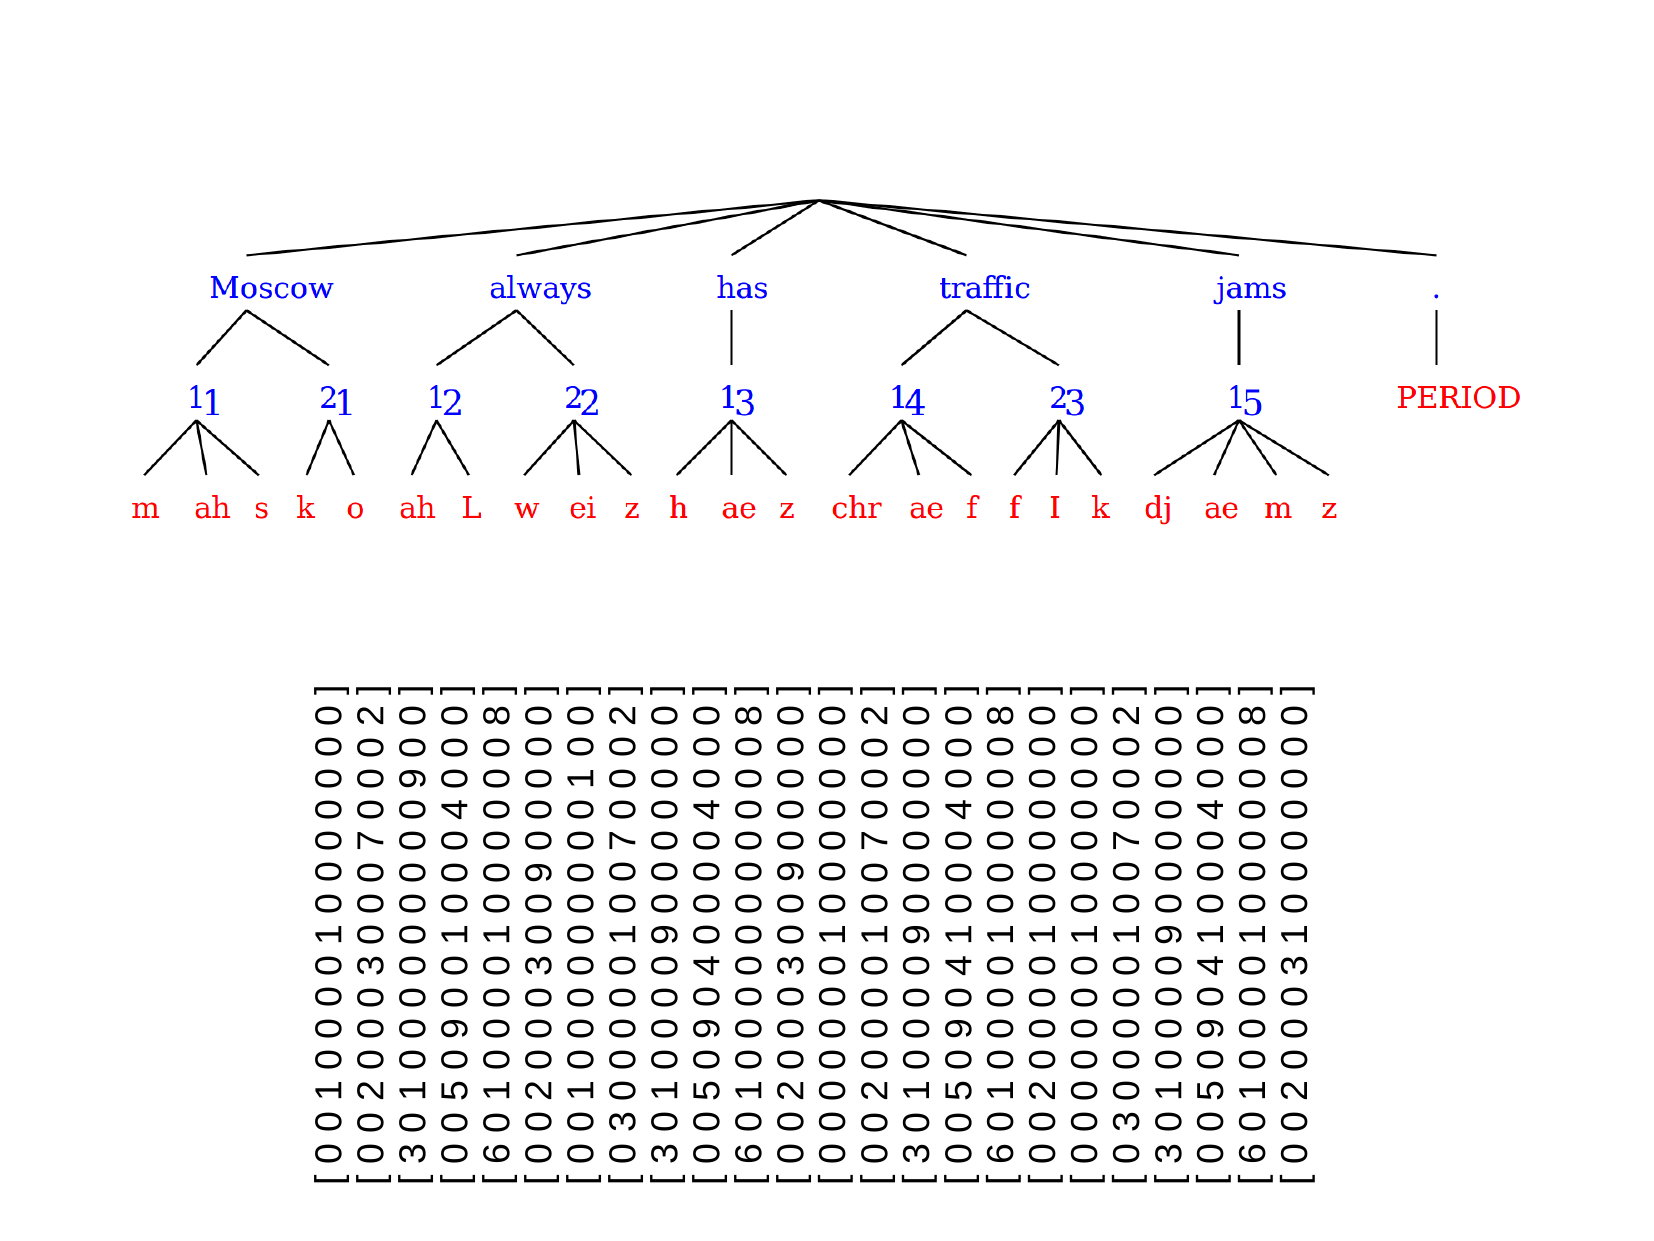

[ 0 0 1 0 0 0 0 1 0 0 0 0 0 0 0 ]
[ 0 0 2 0 0 0 3 0 0 0 7 0 0 0 2 ]
[ 3 0 1 0 0 0 0 0 0 0 0 0 9 0 0 ]
[ 0 0 5 0 9 0 0 1 0 0 0 4 0 0 0 ]
[ 6 0 1 0 0 0 0 1 0 0 0 0 0 0 8 ]
[ 0 0 2 0 0 0 3 0 0 9 0 0 0 0 0 ]
[ 0 0 1 0 0 0 0 0 0 0 0 0 1 0 0 ]
[ 0 3 0 0 0 0 0 1 0 0 7 0 0 0 2 ]
[ 3 0 1 0 0 0 0 9 0 0 0 0 0 0 0 ]
[ 0 0 5 0 9 0 4 0 0 0 0 4 0 0 0 ]
[ 6 0 1 0 0 0 0 0 0 0 0 0 0 0 8 ]
[ 0 0 2 0 0 0 3 0 0 9 0 0 0 0 0 ]
[ 0 0 0 0 0 0 0 1 0 0 0 0 0 0 0 ]
[ 0 0 2 0 0 0 0 1 0 0 7 0 0 0 2 ]
[ 3 0 1 0 0 0 0 9 0 0 0 0 0 0 0 ]
[ 0 0 5 0 9 0 4 1 0 0 0 4 0 0 0 ]
[ 6 0 1 0 0 0 0 1 0 0 0 0 0 0 8 ]
[ 0 0 2 0 0 0 0 1 0 0 0 0 0 0 0 ]
[ 0 0 0 0 0 0 0 1 0 0 0 0 0 0 0 ]
[ 0 3 0 0 0 0 0 1 0 0 7 0 0 0 2 ]
[ 3 0 1 0 0 0 0 9 0 0 0 0 0 0 0 ]
[ 0 0 5 0 9 0 4 1 0 0 0 4 0 0 0 ]
[ 6 0 1 0 0 0 0 1 0 0 0 0 0 0 8 ]
[ 0 0 2 0 0 0 3 1 0 0 0 0 0 0 0 ]